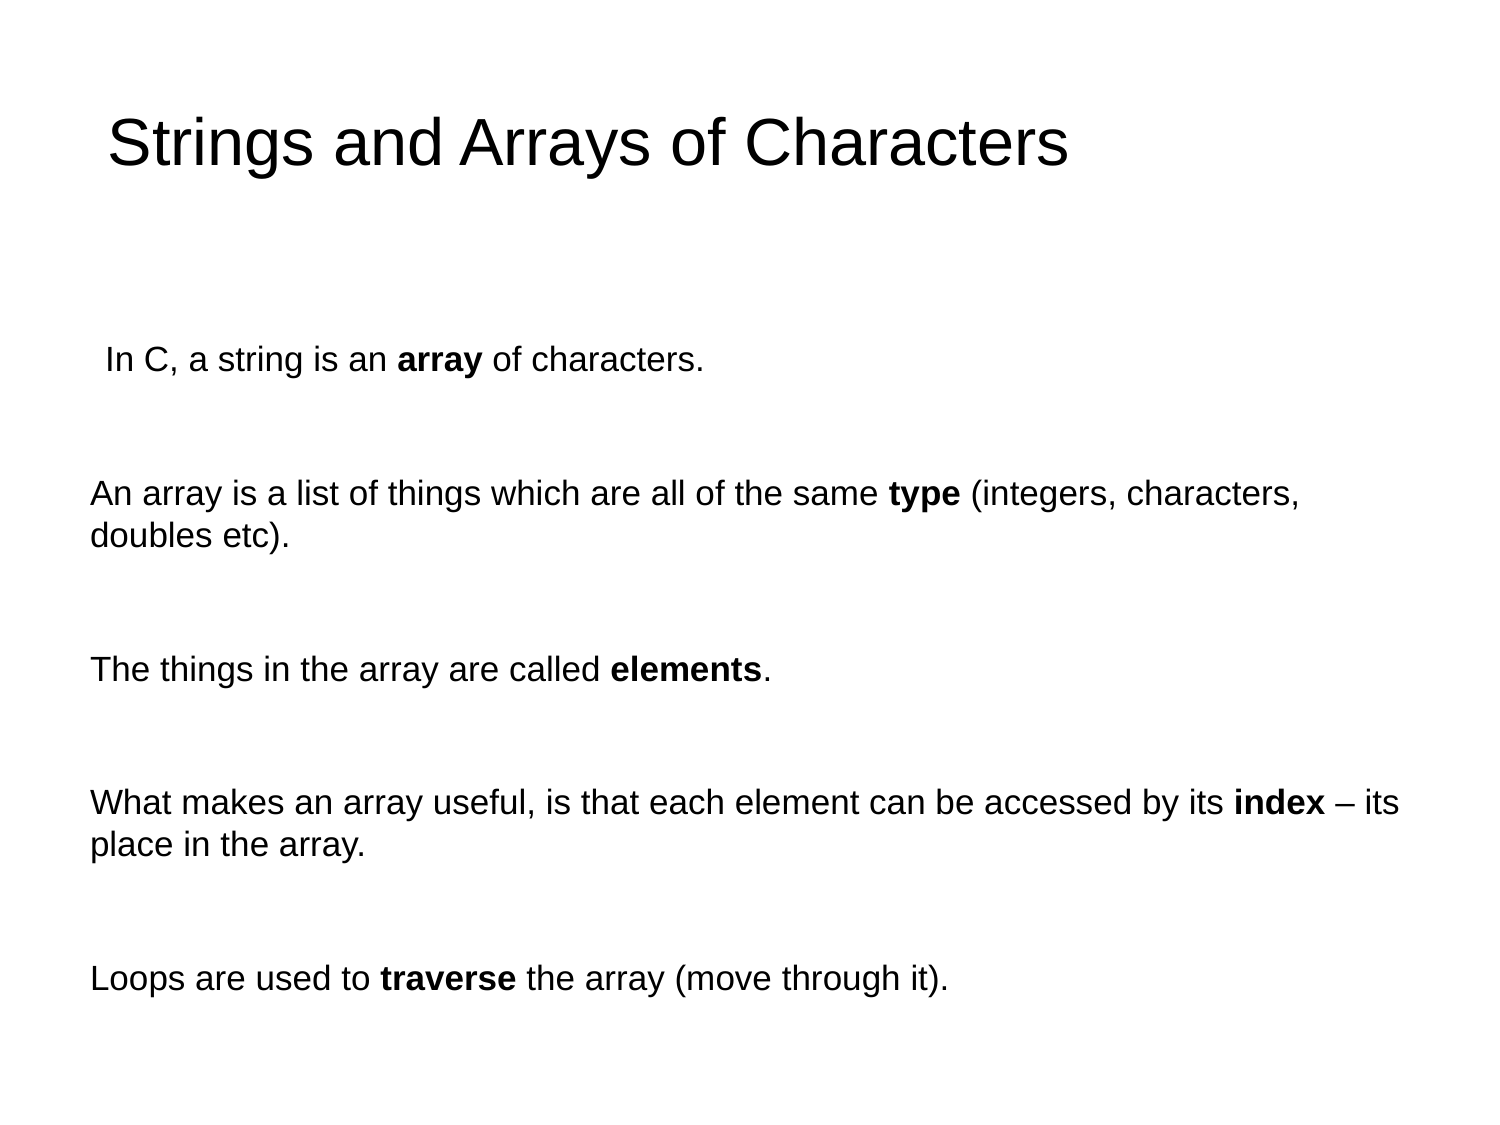

# Strings and Arrays of Characters
In C, a string is an array of characters.
An array is a list of things which are all of the same type (integers, characters, doubles etc).
The things in the array are called elements.
What makes an array useful, is that each element can be accessed by its index – its place in the array.
Loops are used to traverse the array (move through it).